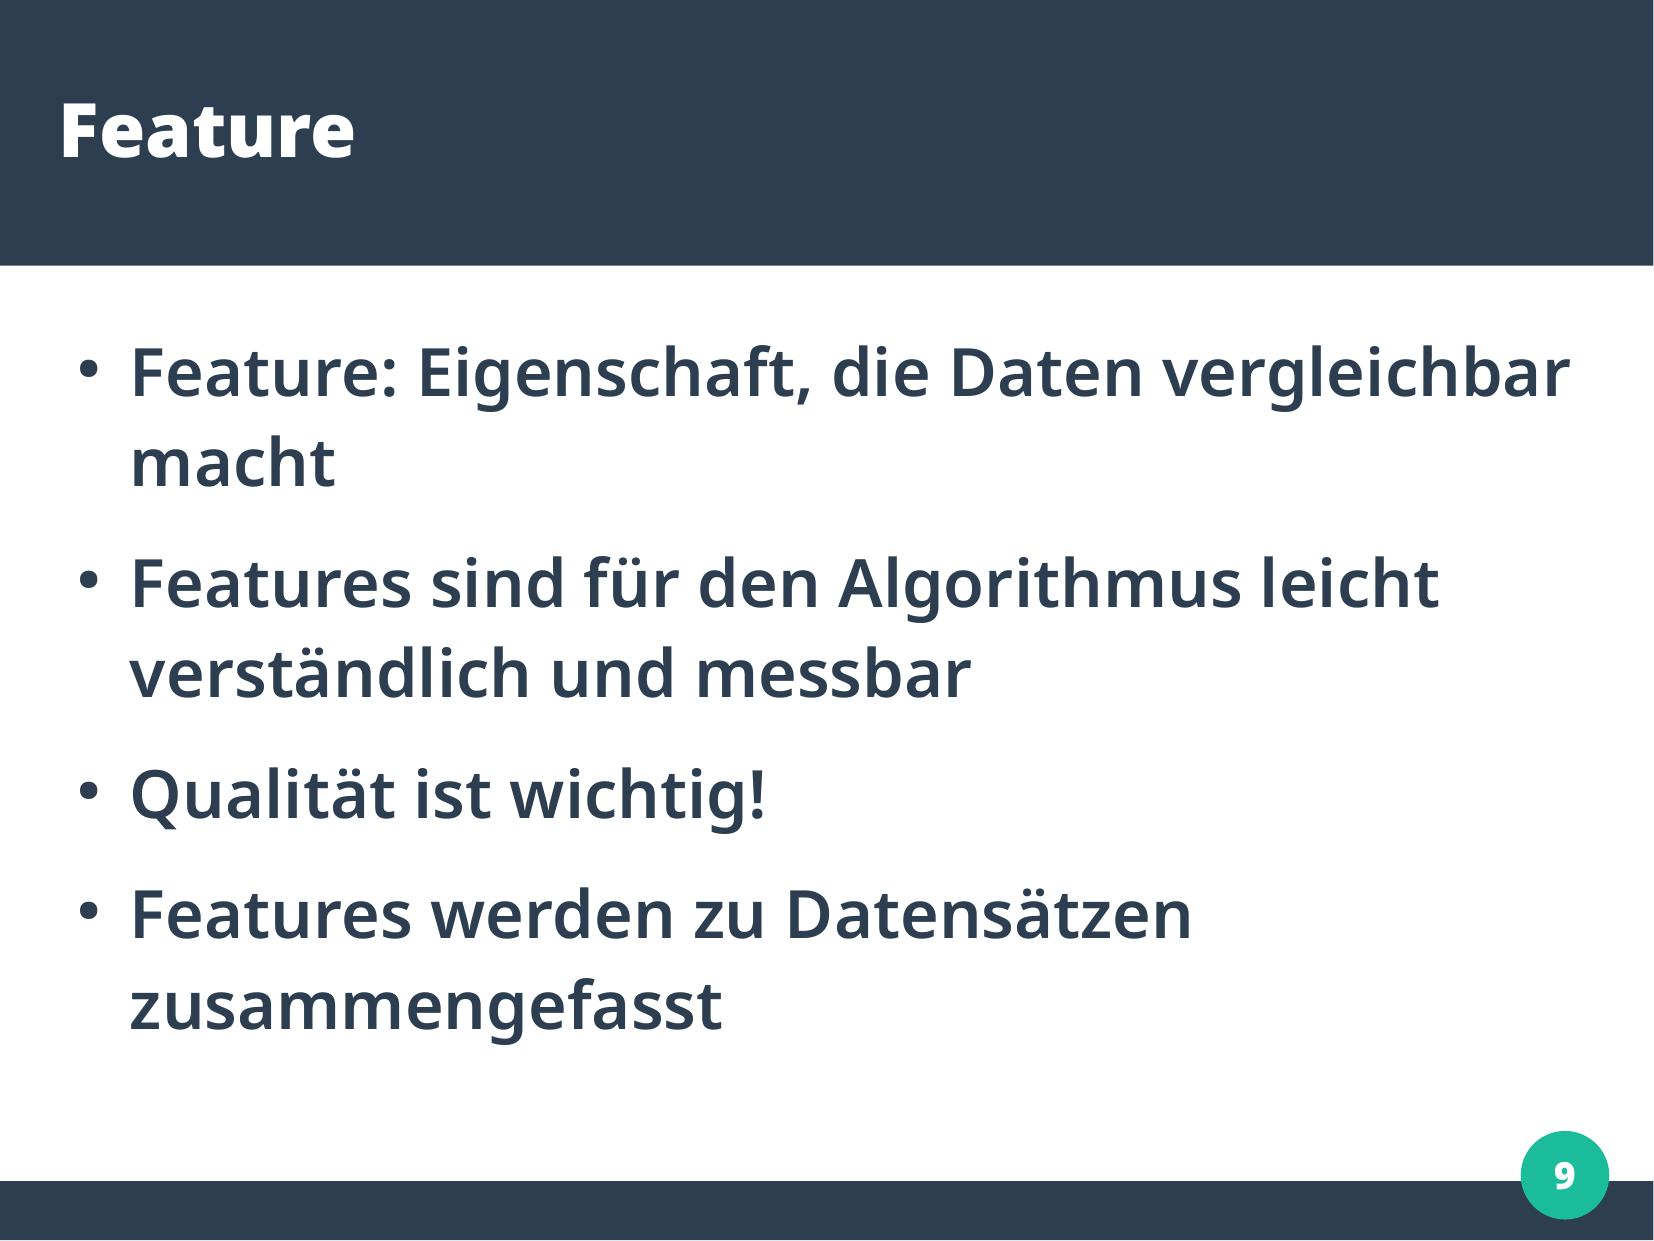

# Feature
Feature: Eigenschaft, die Daten vergleichbar macht
Features sind für den Algorithmus leicht verständlich und messbar
Qualität ist wichtig!
Features werden zu Datensätzen zusammengefasst
9